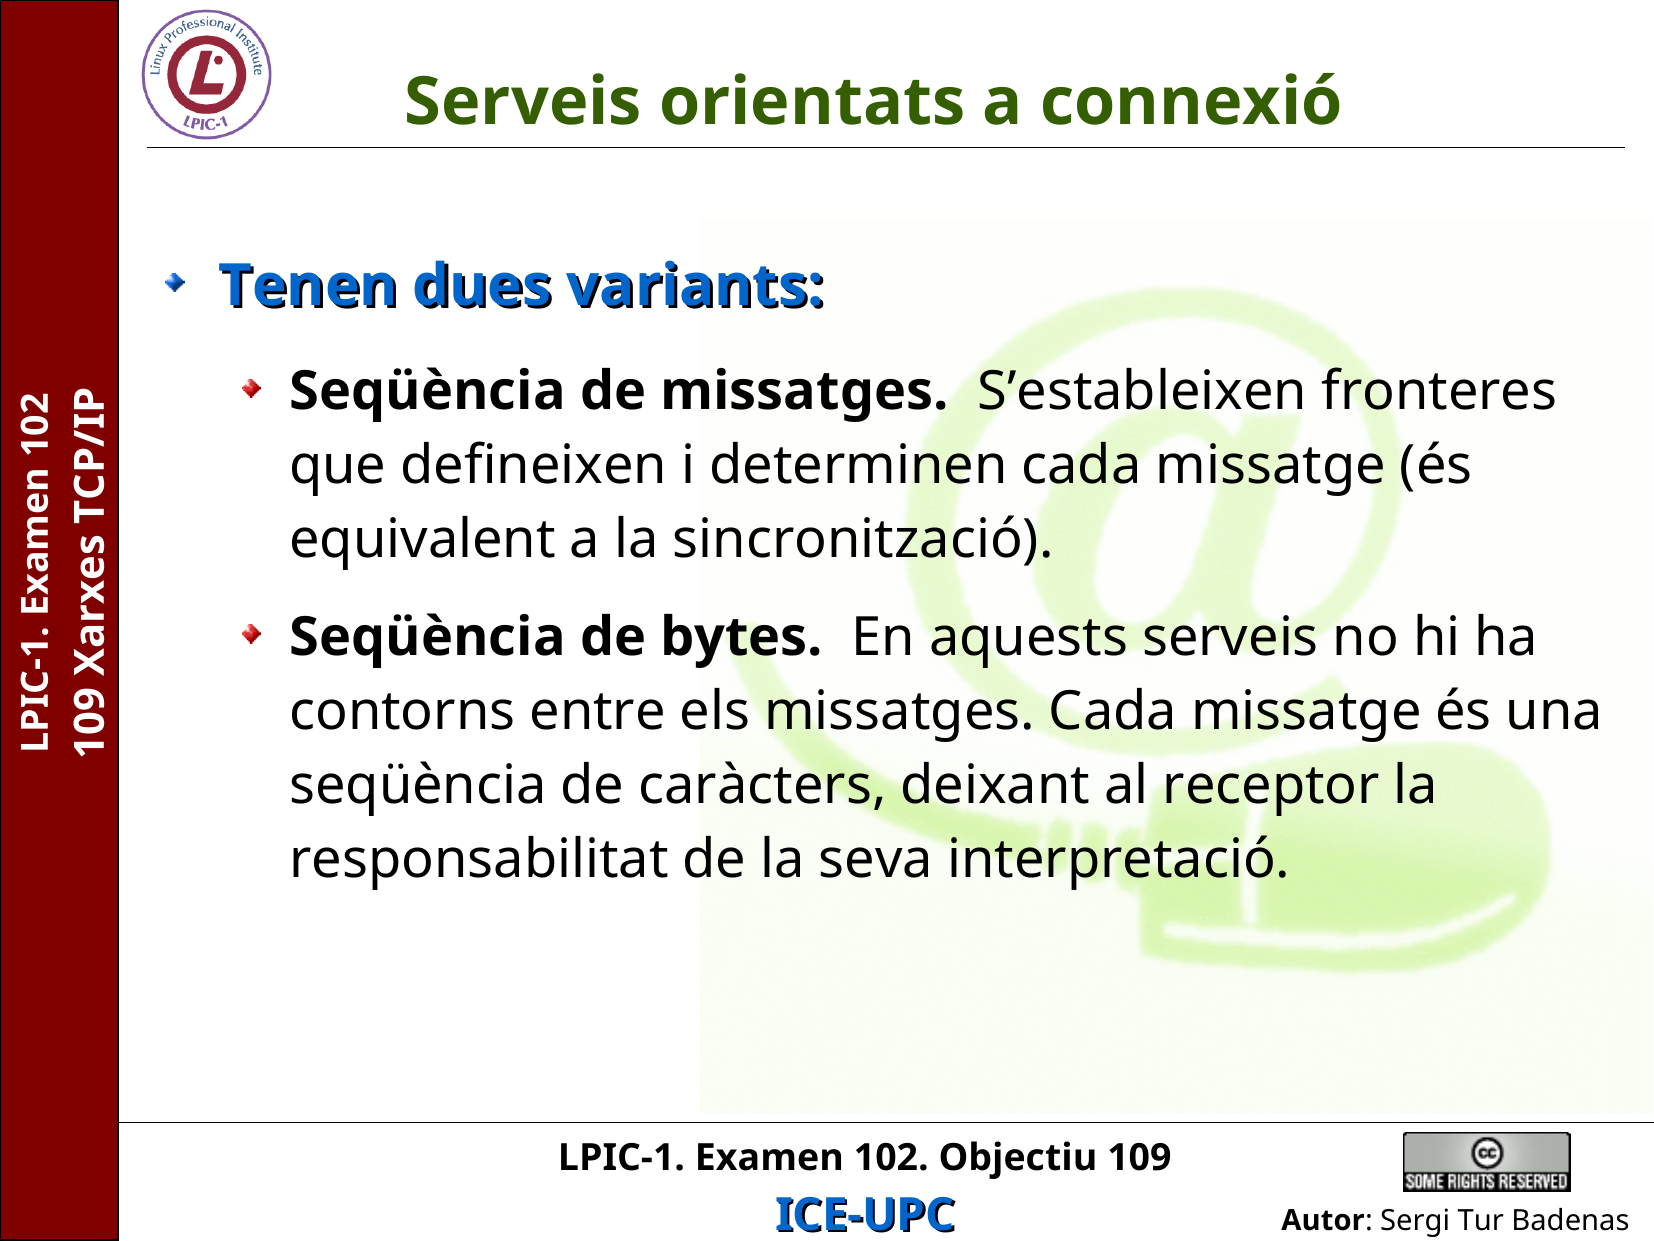

# Serveis orientats a connexió
Tenen dues variants:
Seqüència de missatges. S’estableixen fronteres que defineixen i determinen cada missatge (és equivalent a la sincronització).
Seqüència de bytes. En aquests serveis no hi ha contorns entre els missatges. Cada missatge és una seqüència de caràcters, deixant al receptor la responsabilitat de la seva interpretació.